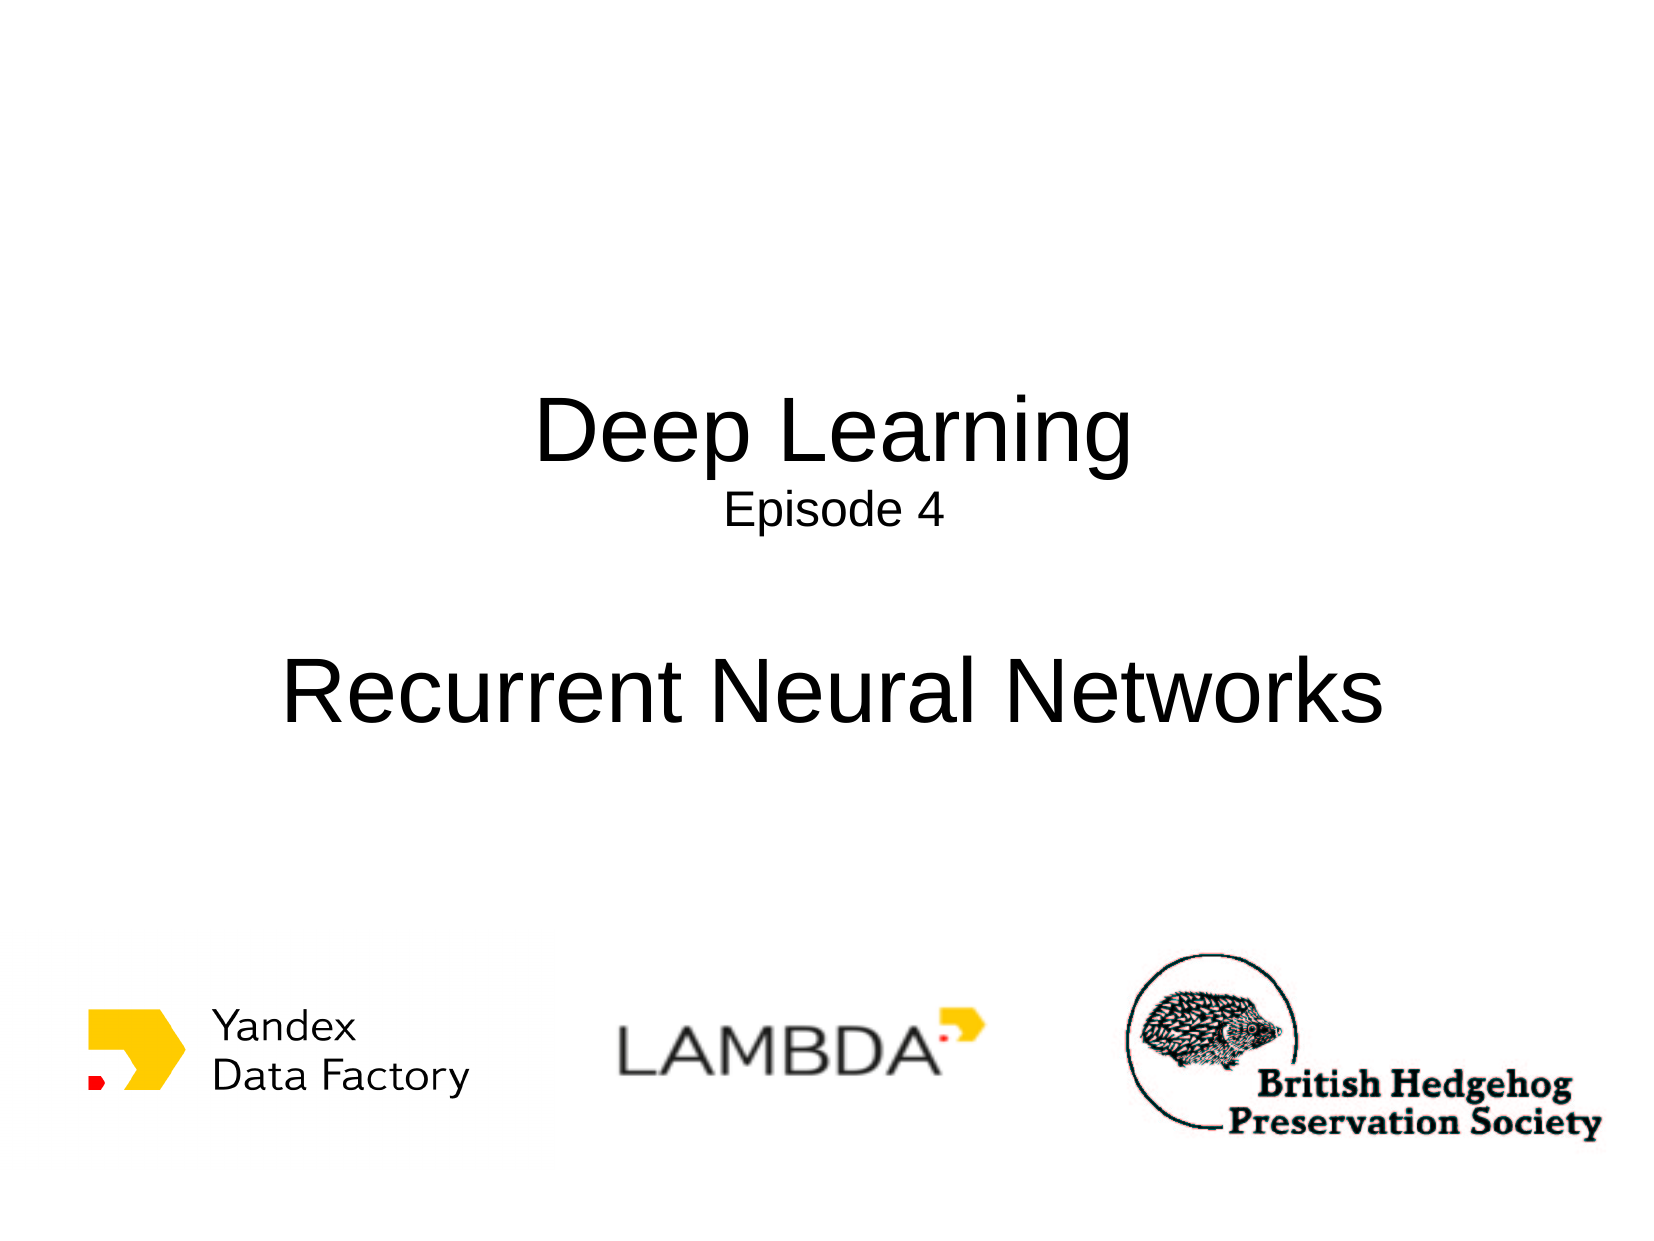

# Deep Learning Episode 4 Recurrent Neural Networks
1